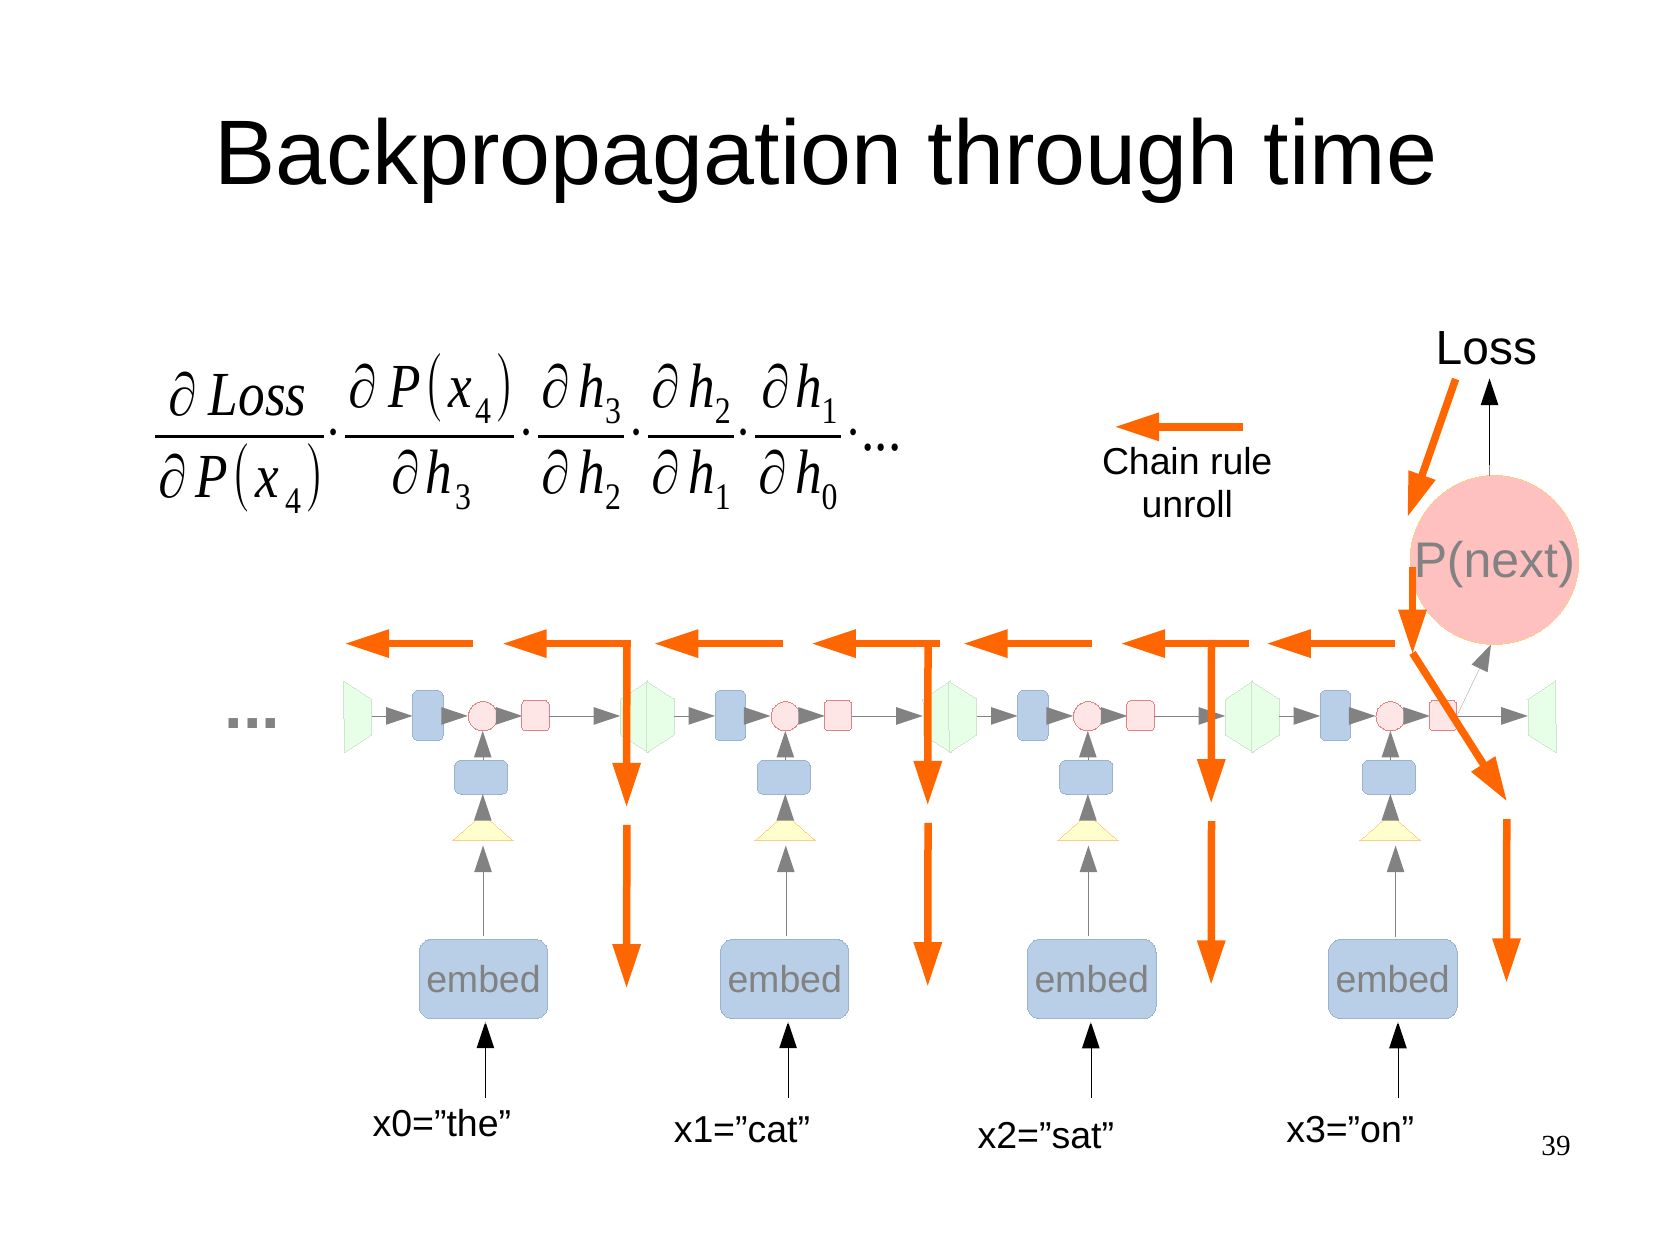

# Backpropagation through time
Loss
Chain rule
unroll
P(next)
...
embed
embed
embed
embed
x0=”the”
x1=”cat”
x3=”on”
x2=”sat”
39